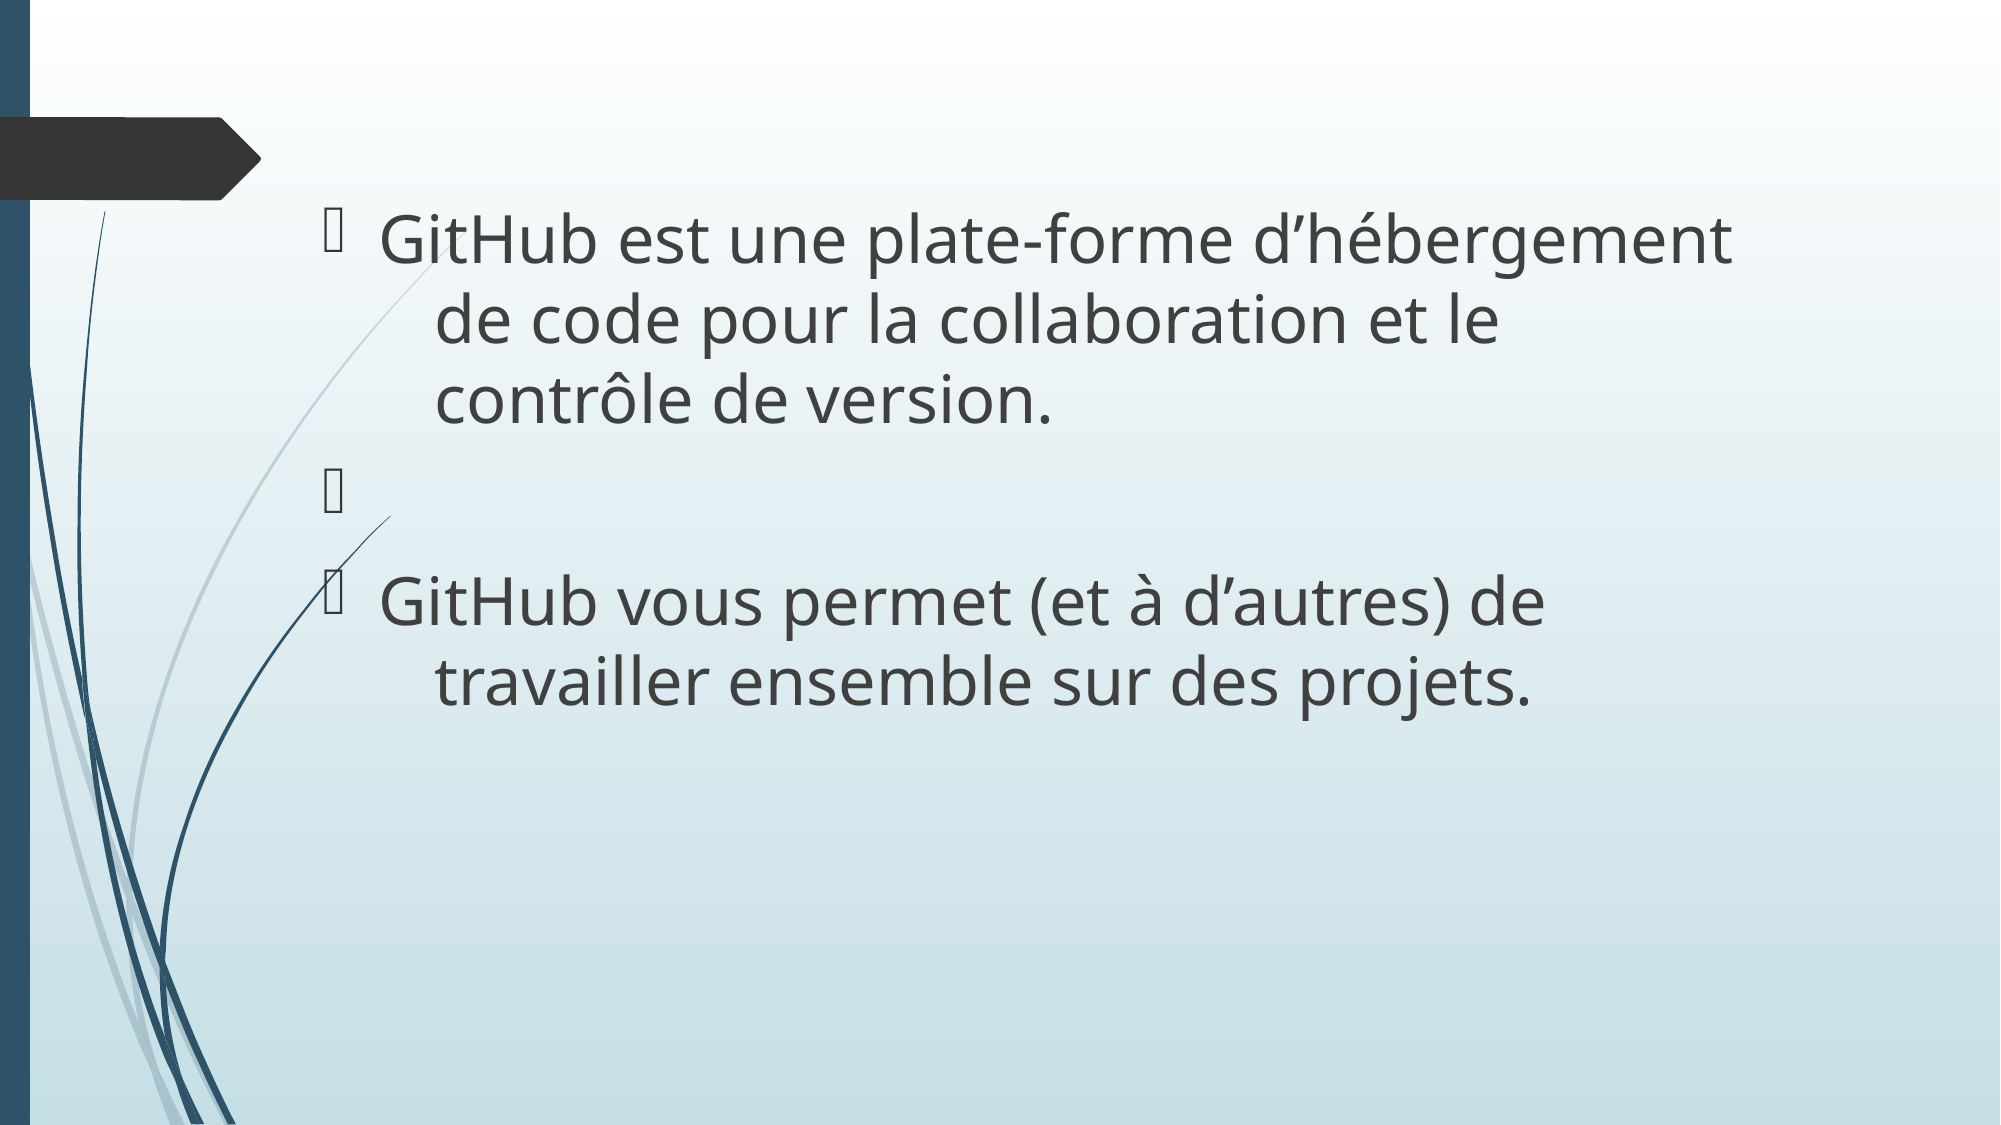

# GitHub est une plate-forme d’hébergement de code pour la collaboration et le contrôle de version.
GitHub vous permet (et à d’autres) de travailler ensemble sur des projets.